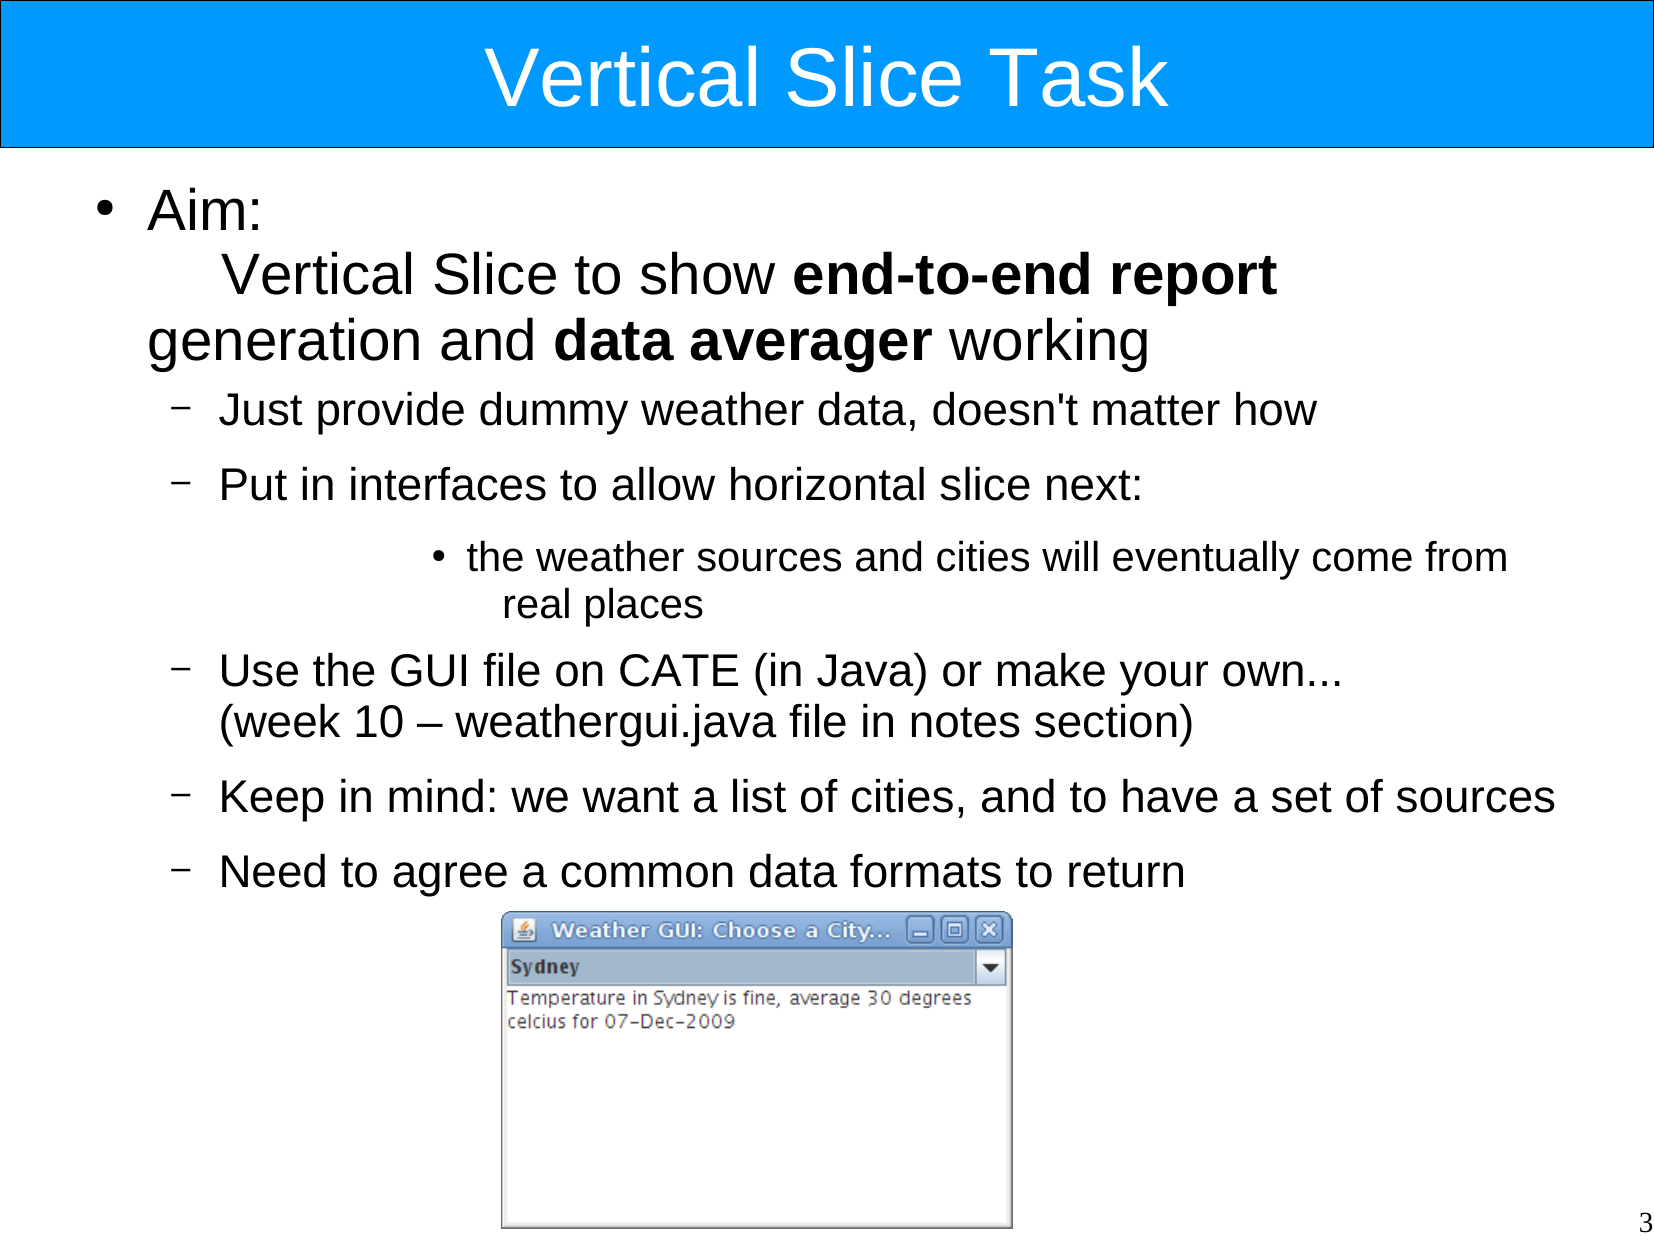

# Vertical Slice Task
Aim:
	Vertical Slice to show end-to-end report generation and data averager working
Just provide dummy weather data, doesn't matter how
Put in interfaces to allow horizontal slice next:
the weather sources and cities will eventually come from real places
Use the GUI file on CATE (in Java) or make your own...
(week 10 – weathergui.java file in notes section)
Keep in mind: we want a list of cities, and to have a set of sources
Need to agree a common data formats to return
3